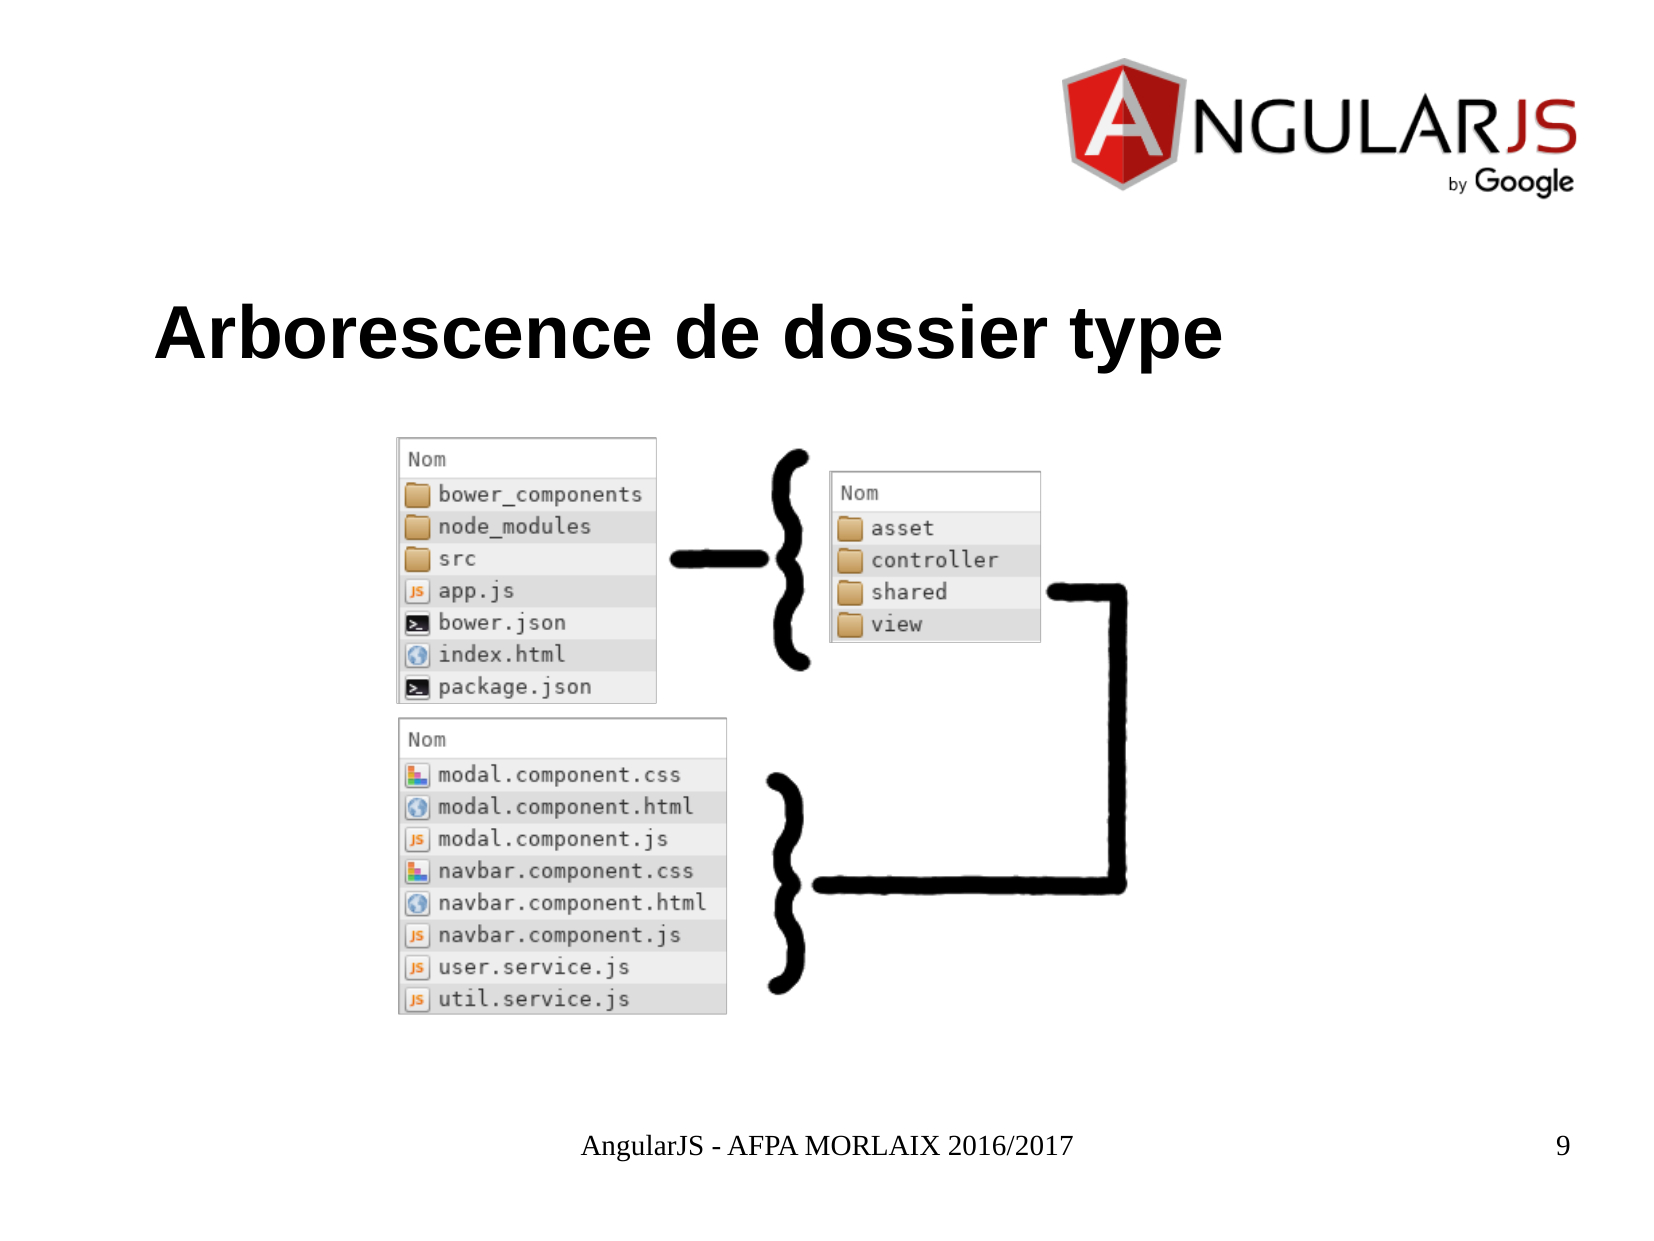

# Arborescence de dossier type
AngularJS - AFPA MORLAIX 2016/2017
9